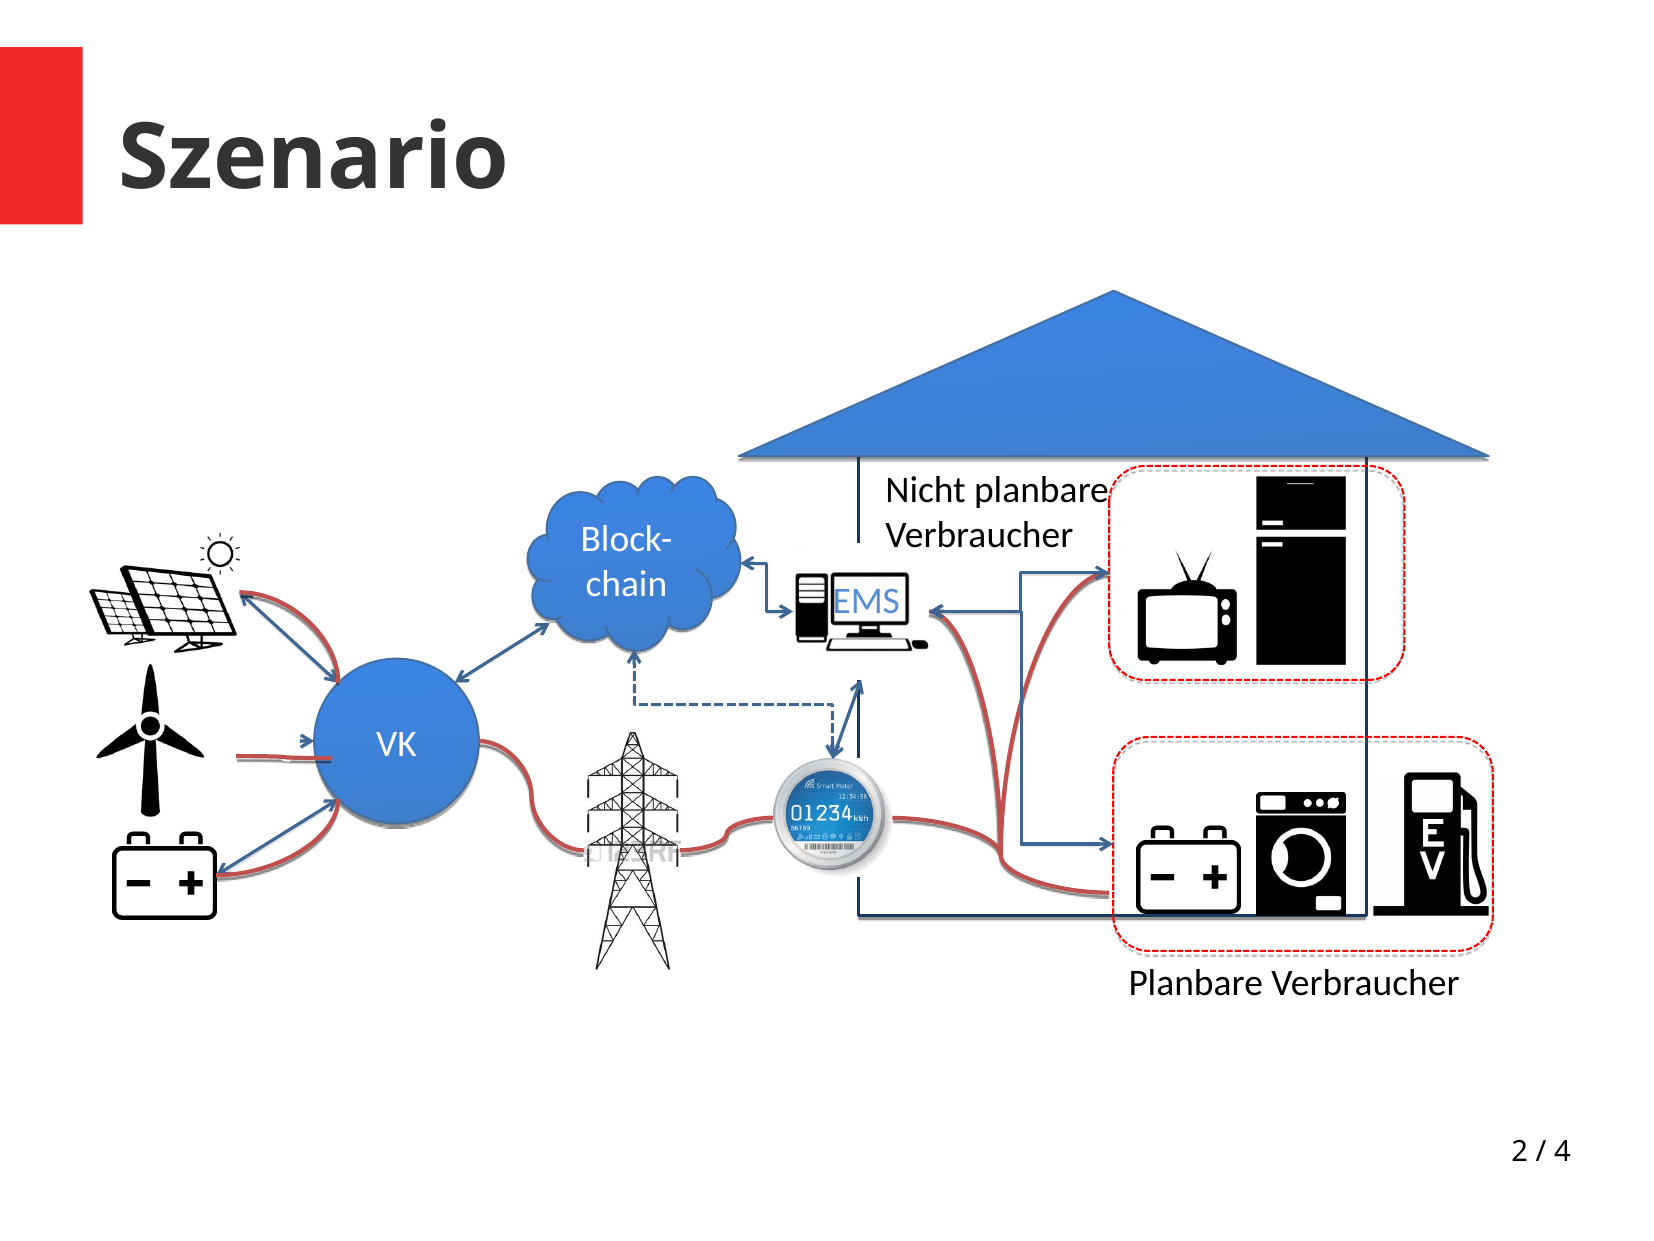

# Szenario
Nicht planbare Verbraucher
Block-chain
EMS
VK
Planbare Verbraucher
2